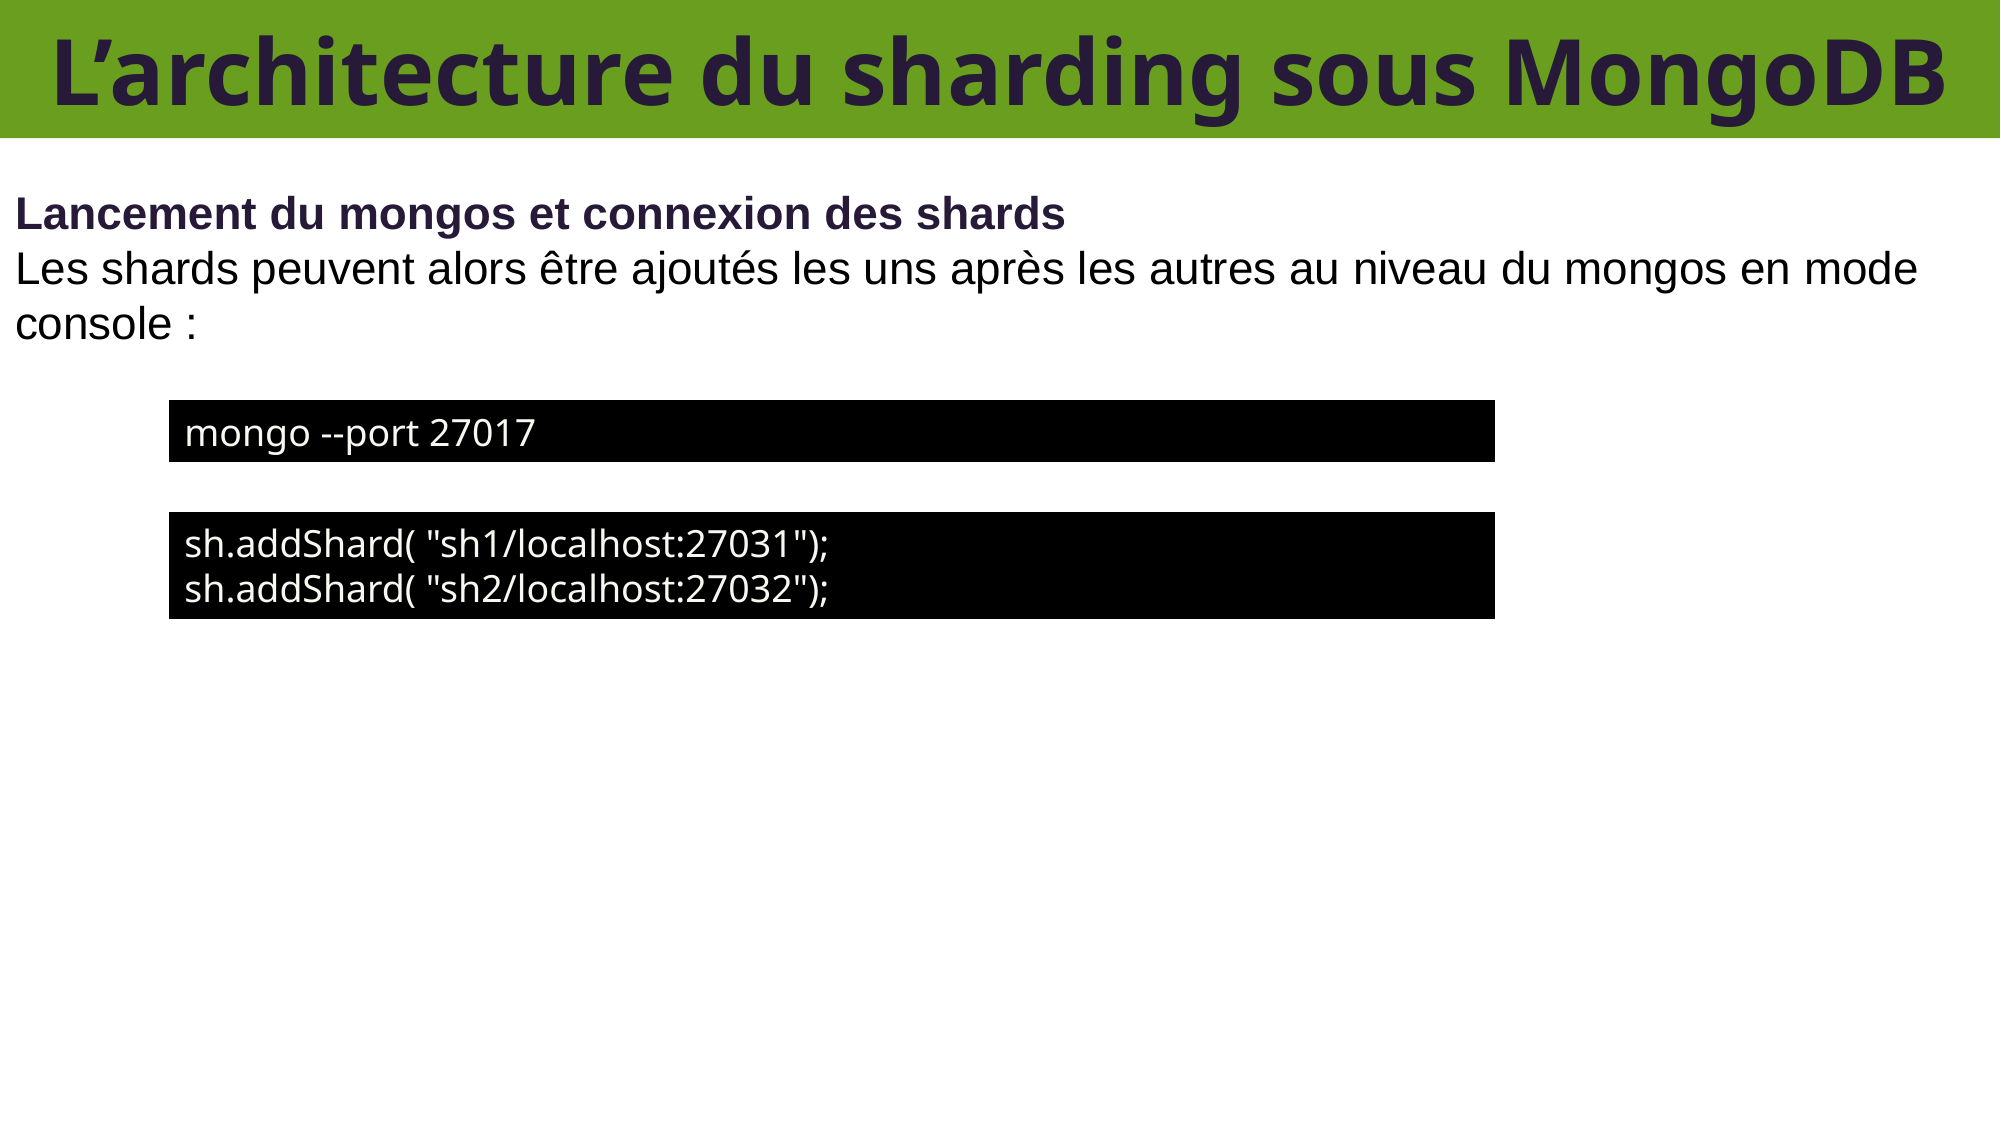

L’architecture du sharding sous MongoDB
Lancement du mongos et connexion des shards
Les shards peuvent alors être ajoutés les uns après les autres au niveau du mongos en mode console :
mongo --port 27017
sh.addShard( "sh1/localhost:27031");
sh.addShard( "sh2/localhost:27032");